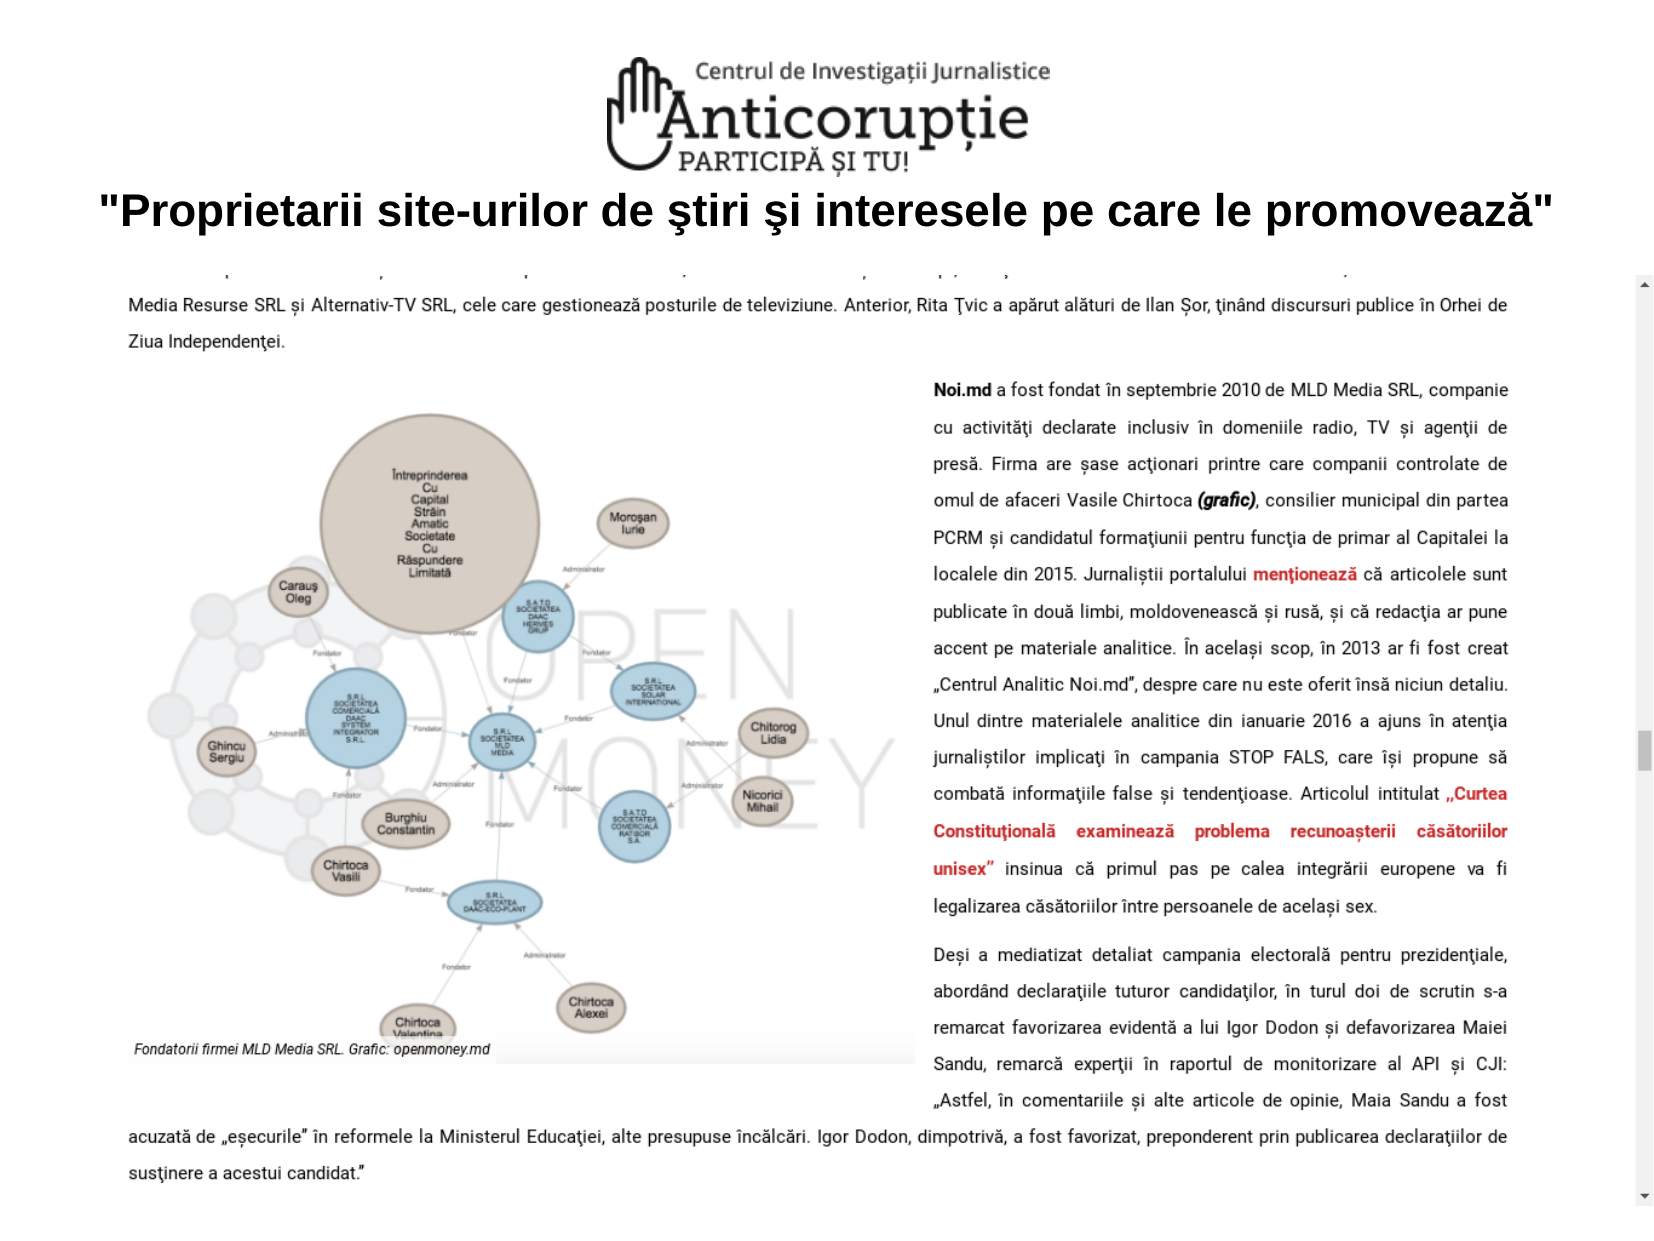

# "Proprietarii site-urilor de ştiri şi interesele pe care le promovează"